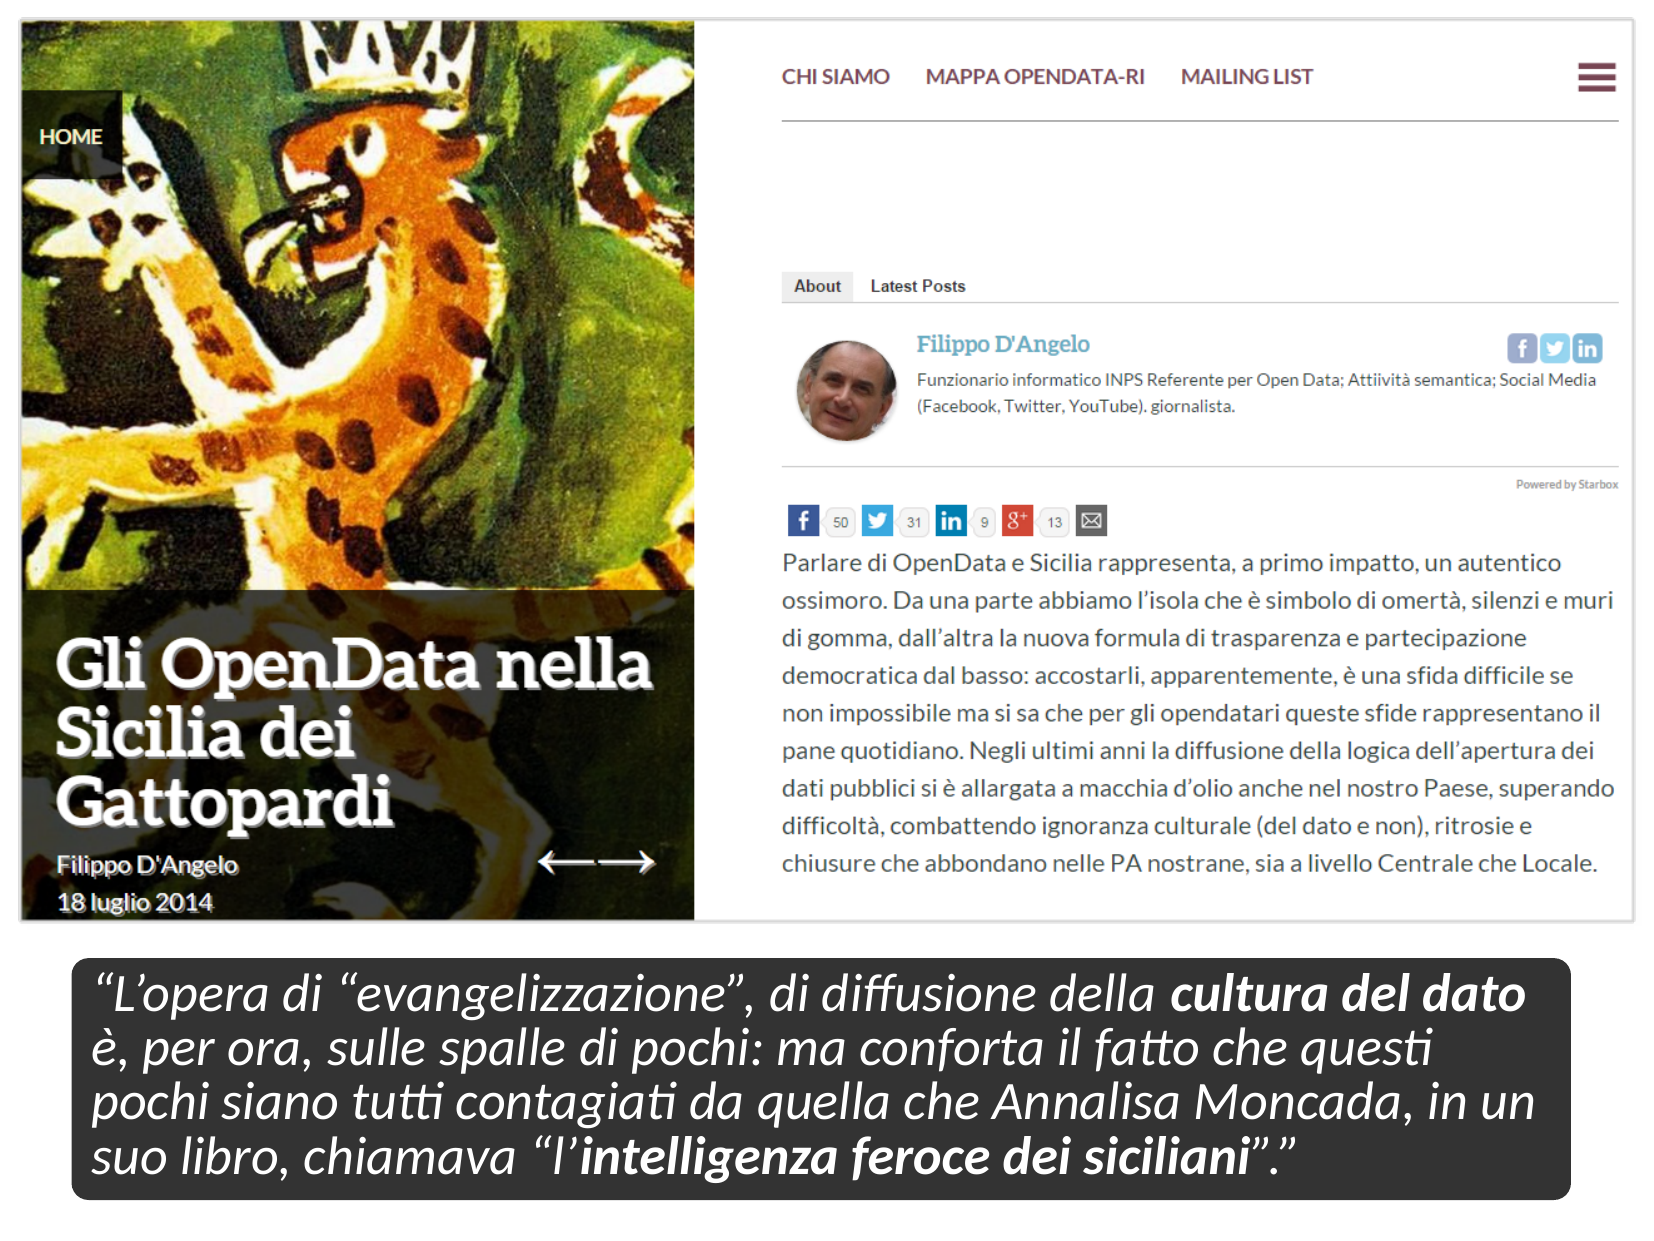

“L’opera di “evangelizzazione”, di diffusione della cultura del dato è, per ora, sulle spalle di pochi: ma conforta il fatto che questi pochi siano tutti contagiati da quella che Annalisa Moncada, in un suo libro, chiamava “l’intelligenza feroce dei siciliani”.”